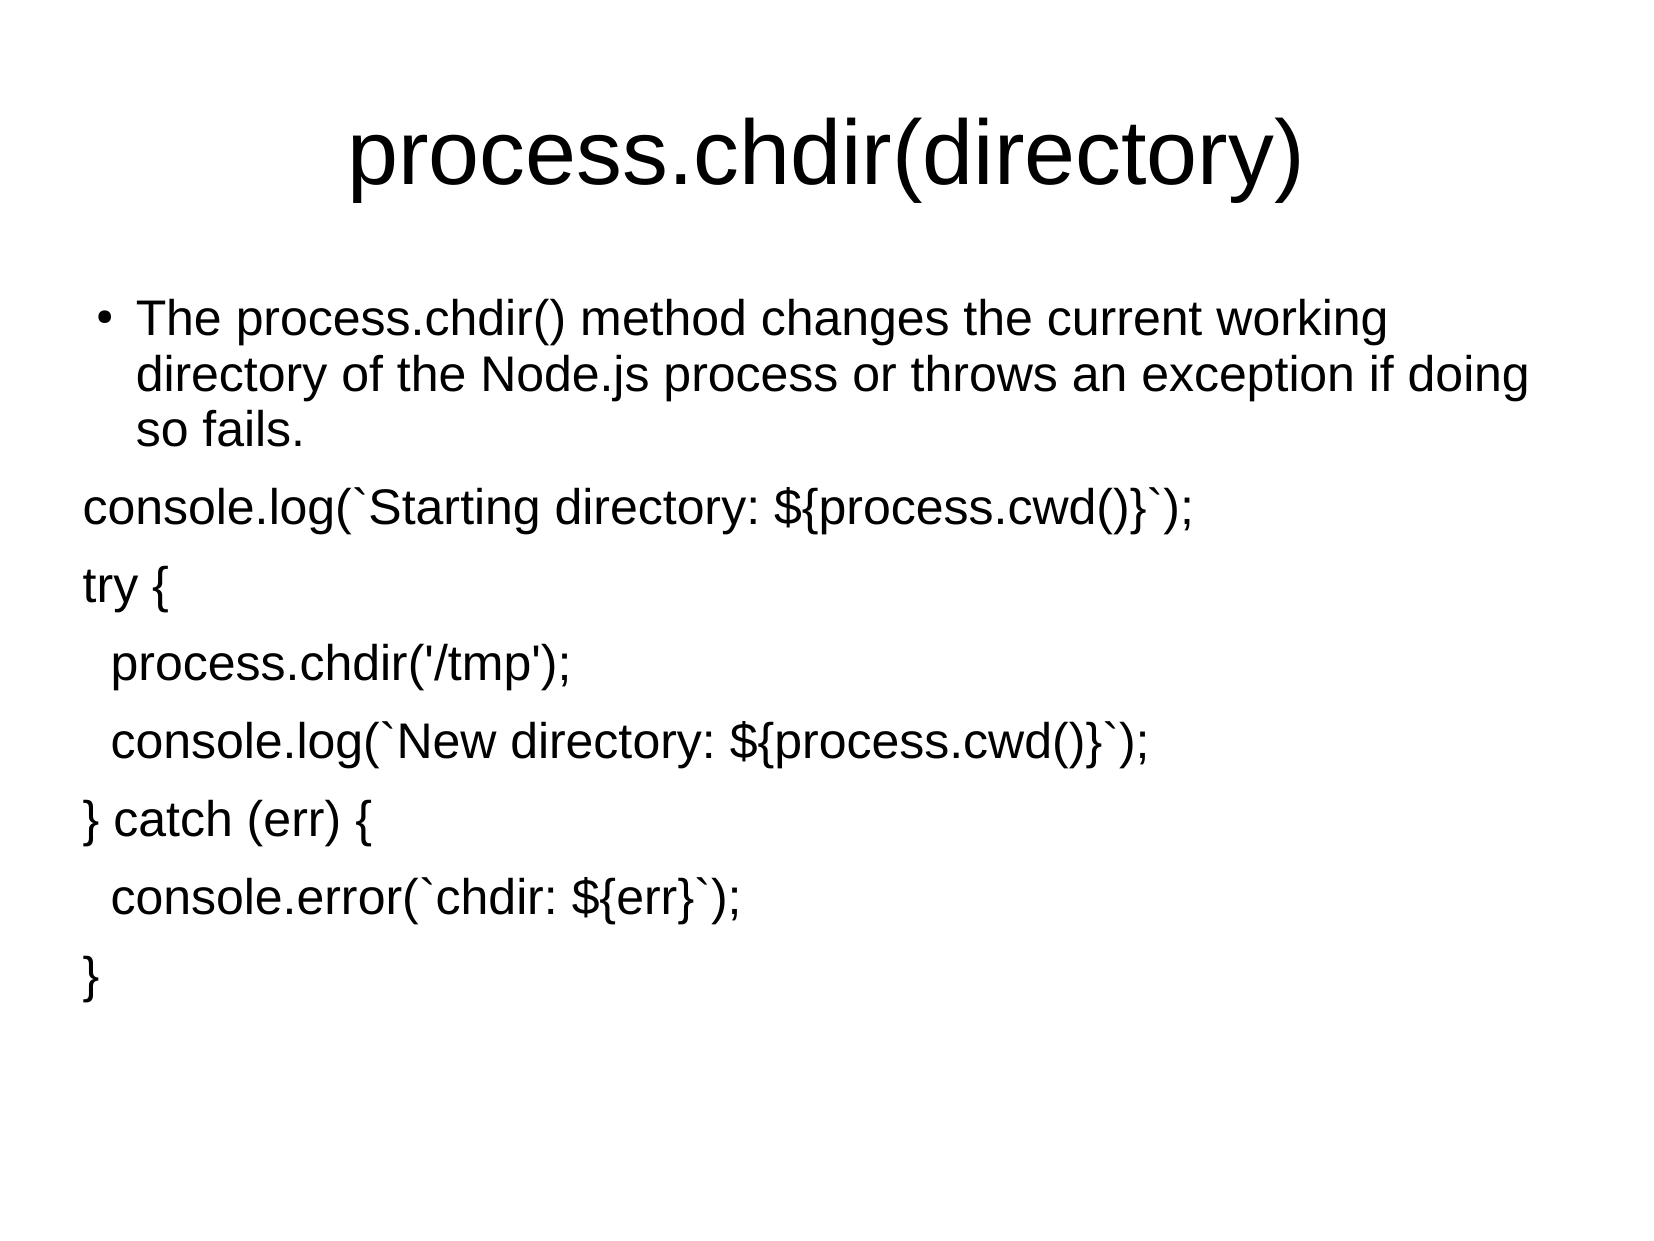

# process.chdir(directory)
The process.chdir() method changes the current working directory of the Node.js process or throws an exception if doing so fails.
console.log(`Starting directory: ${process.cwd()}`);
try {
 process.chdir('/tmp');
 console.log(`New directory: ${process.cwd()}`);
} catch (err) {
 console.error(`chdir: ${err}`);
}